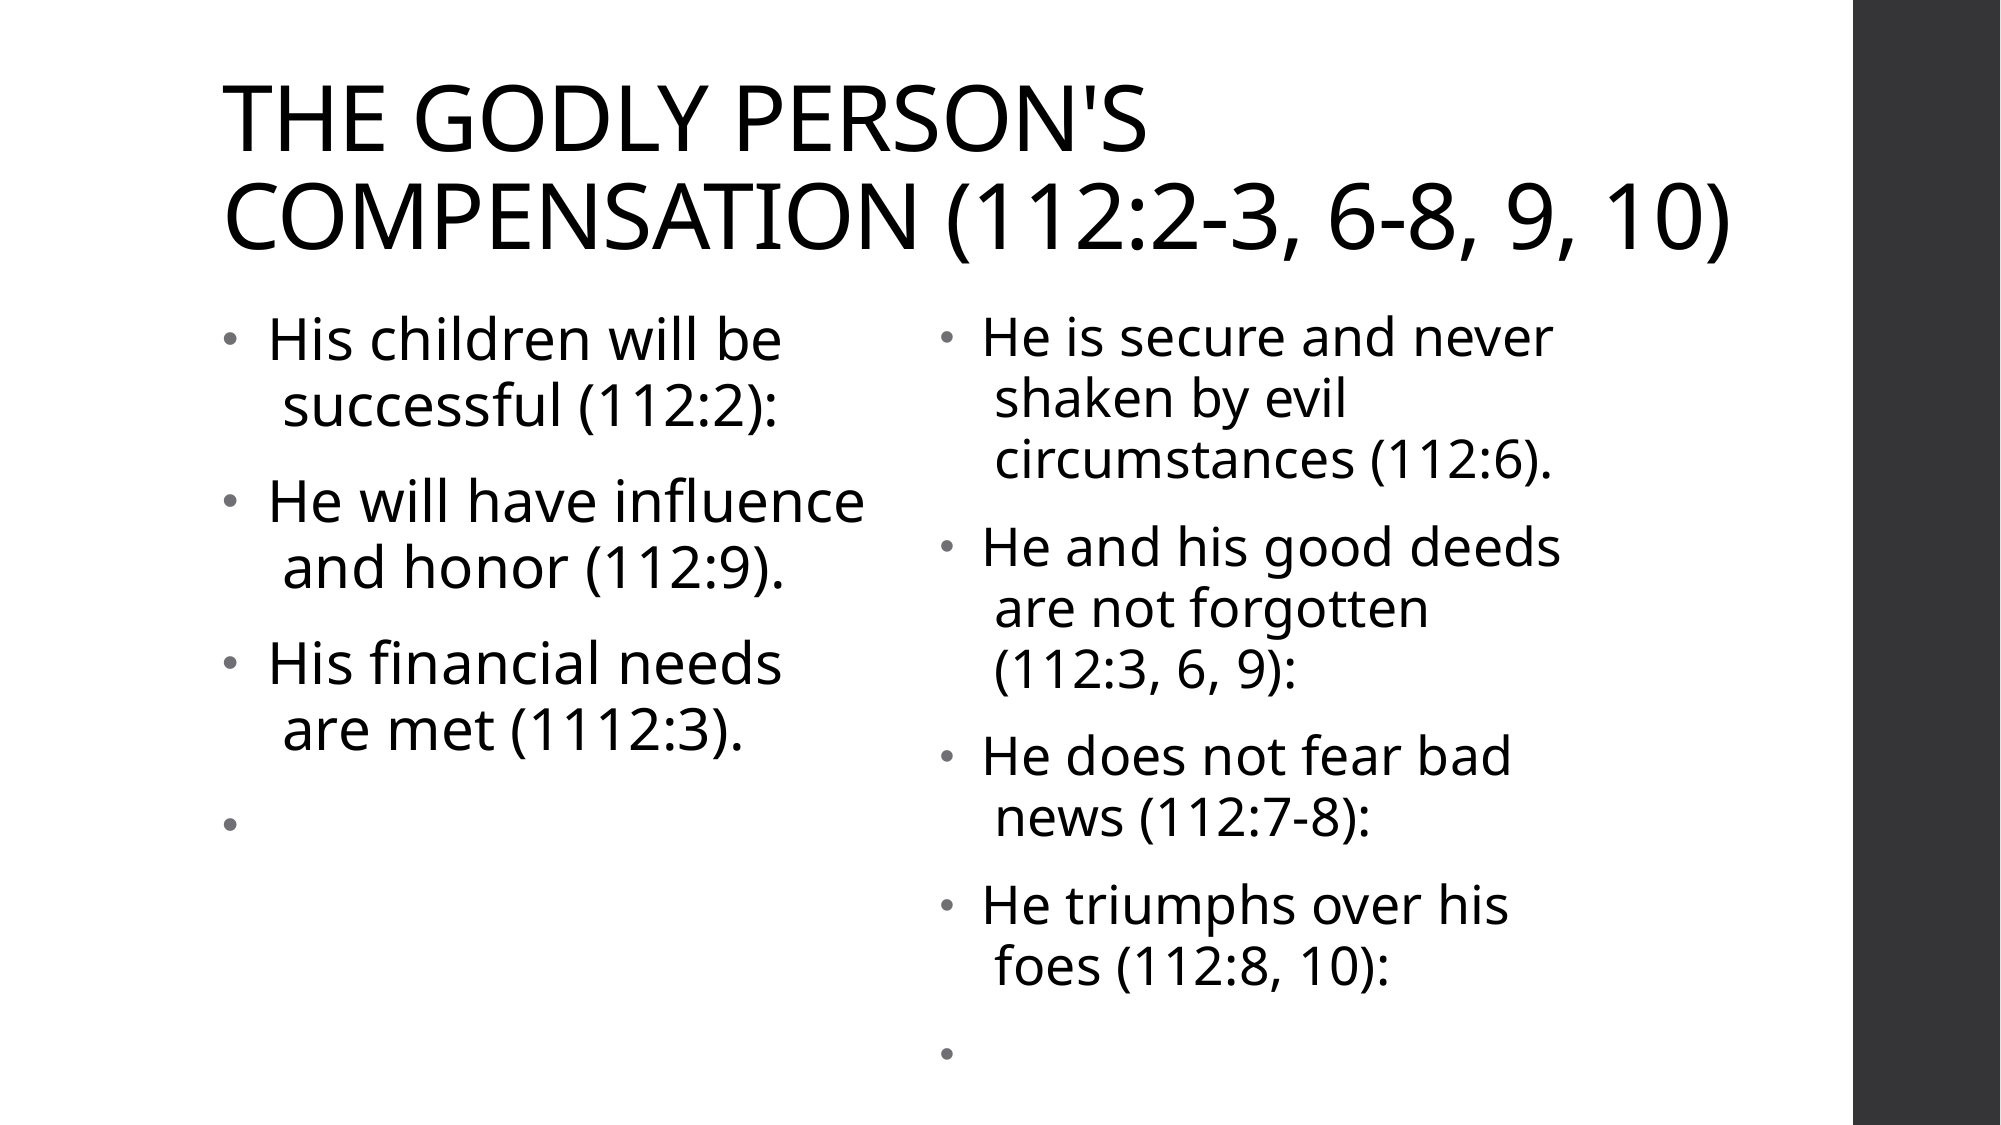

# THE GODLY PERSON'S COMPENSATION (112:2-3, 6-8, 9, 10)
 His children will be successful (112:2):
 He will have influence and honor (112:9).
 His financial needs are met (1112:3).
 He is secure and never shaken by evil circumstances (112:6).
 He and his good deeds are not forgotten (112:3, 6, 9):
 He does not fear bad news (112:7-8):
 He triumphs over his foes (112:8, 10):